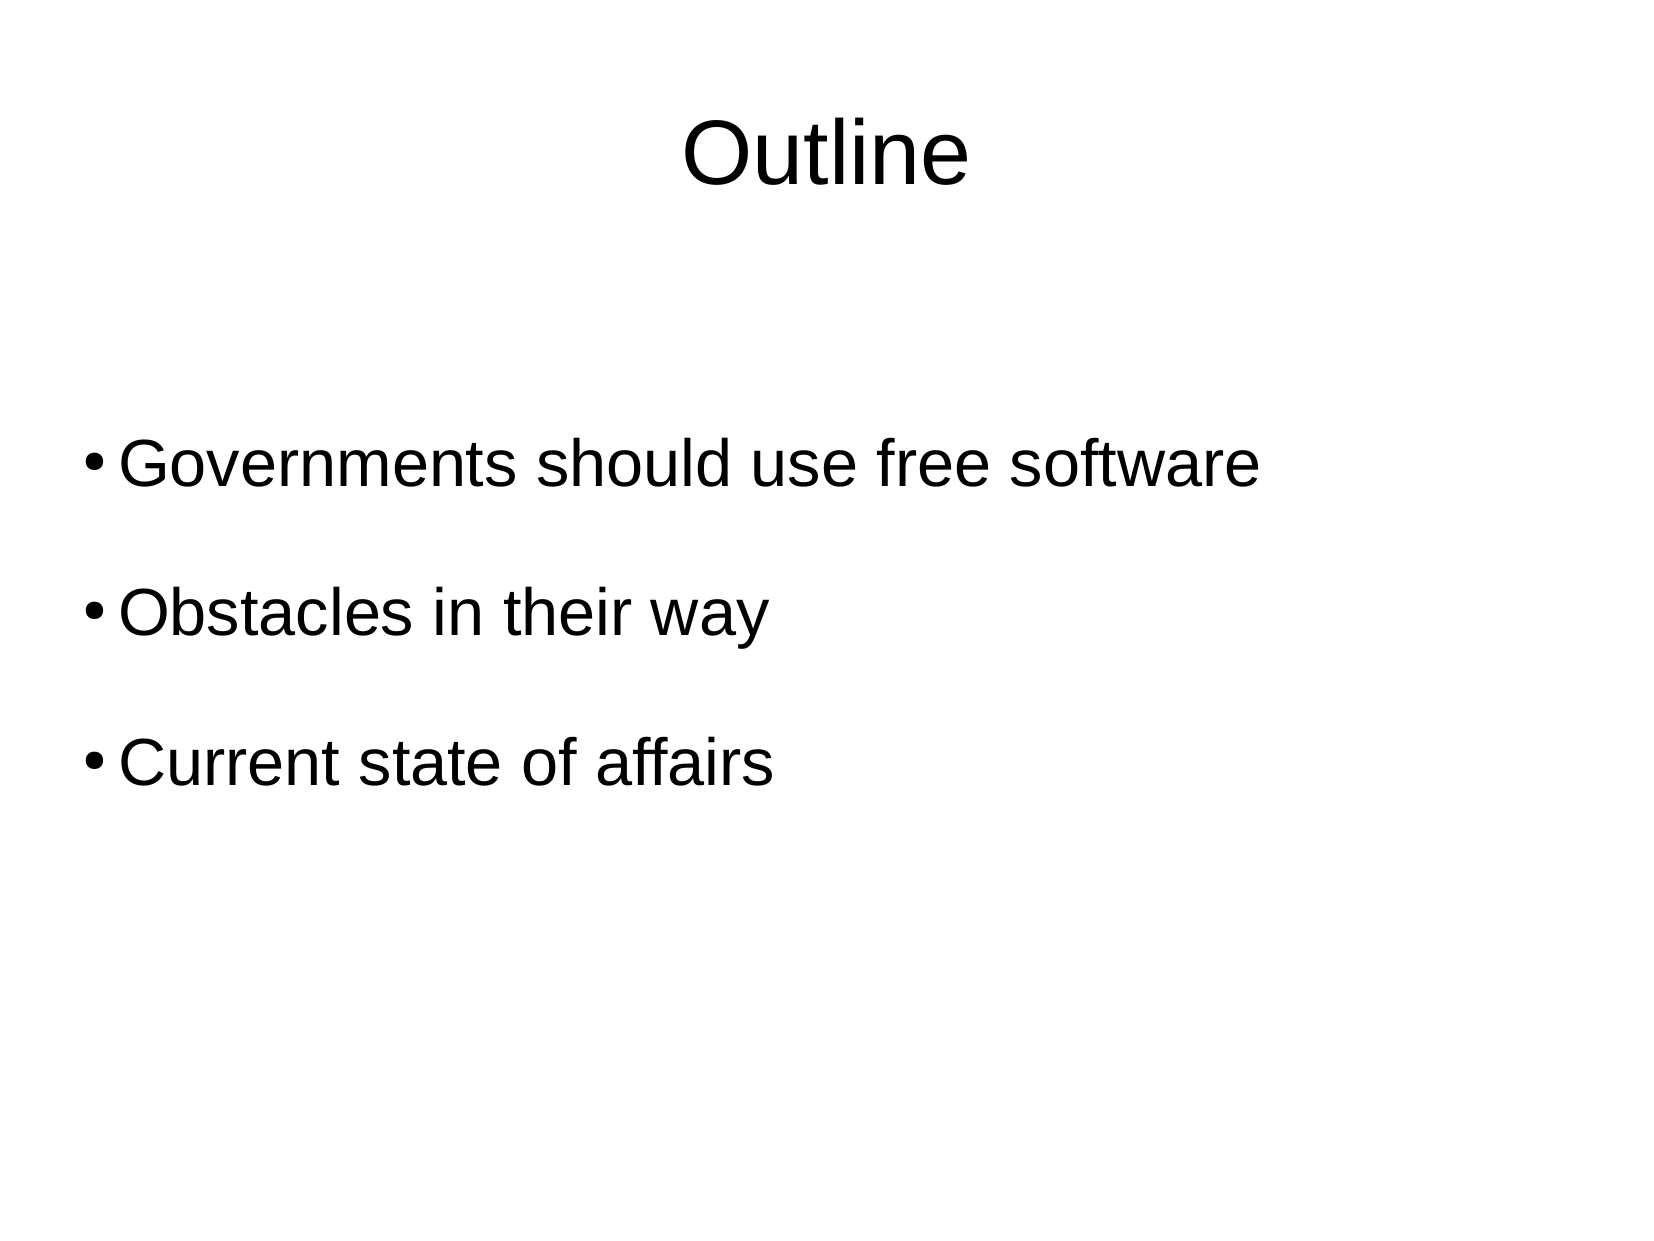

# Outline
Governments should use free software
Obstacles in their way
Current state of affairs